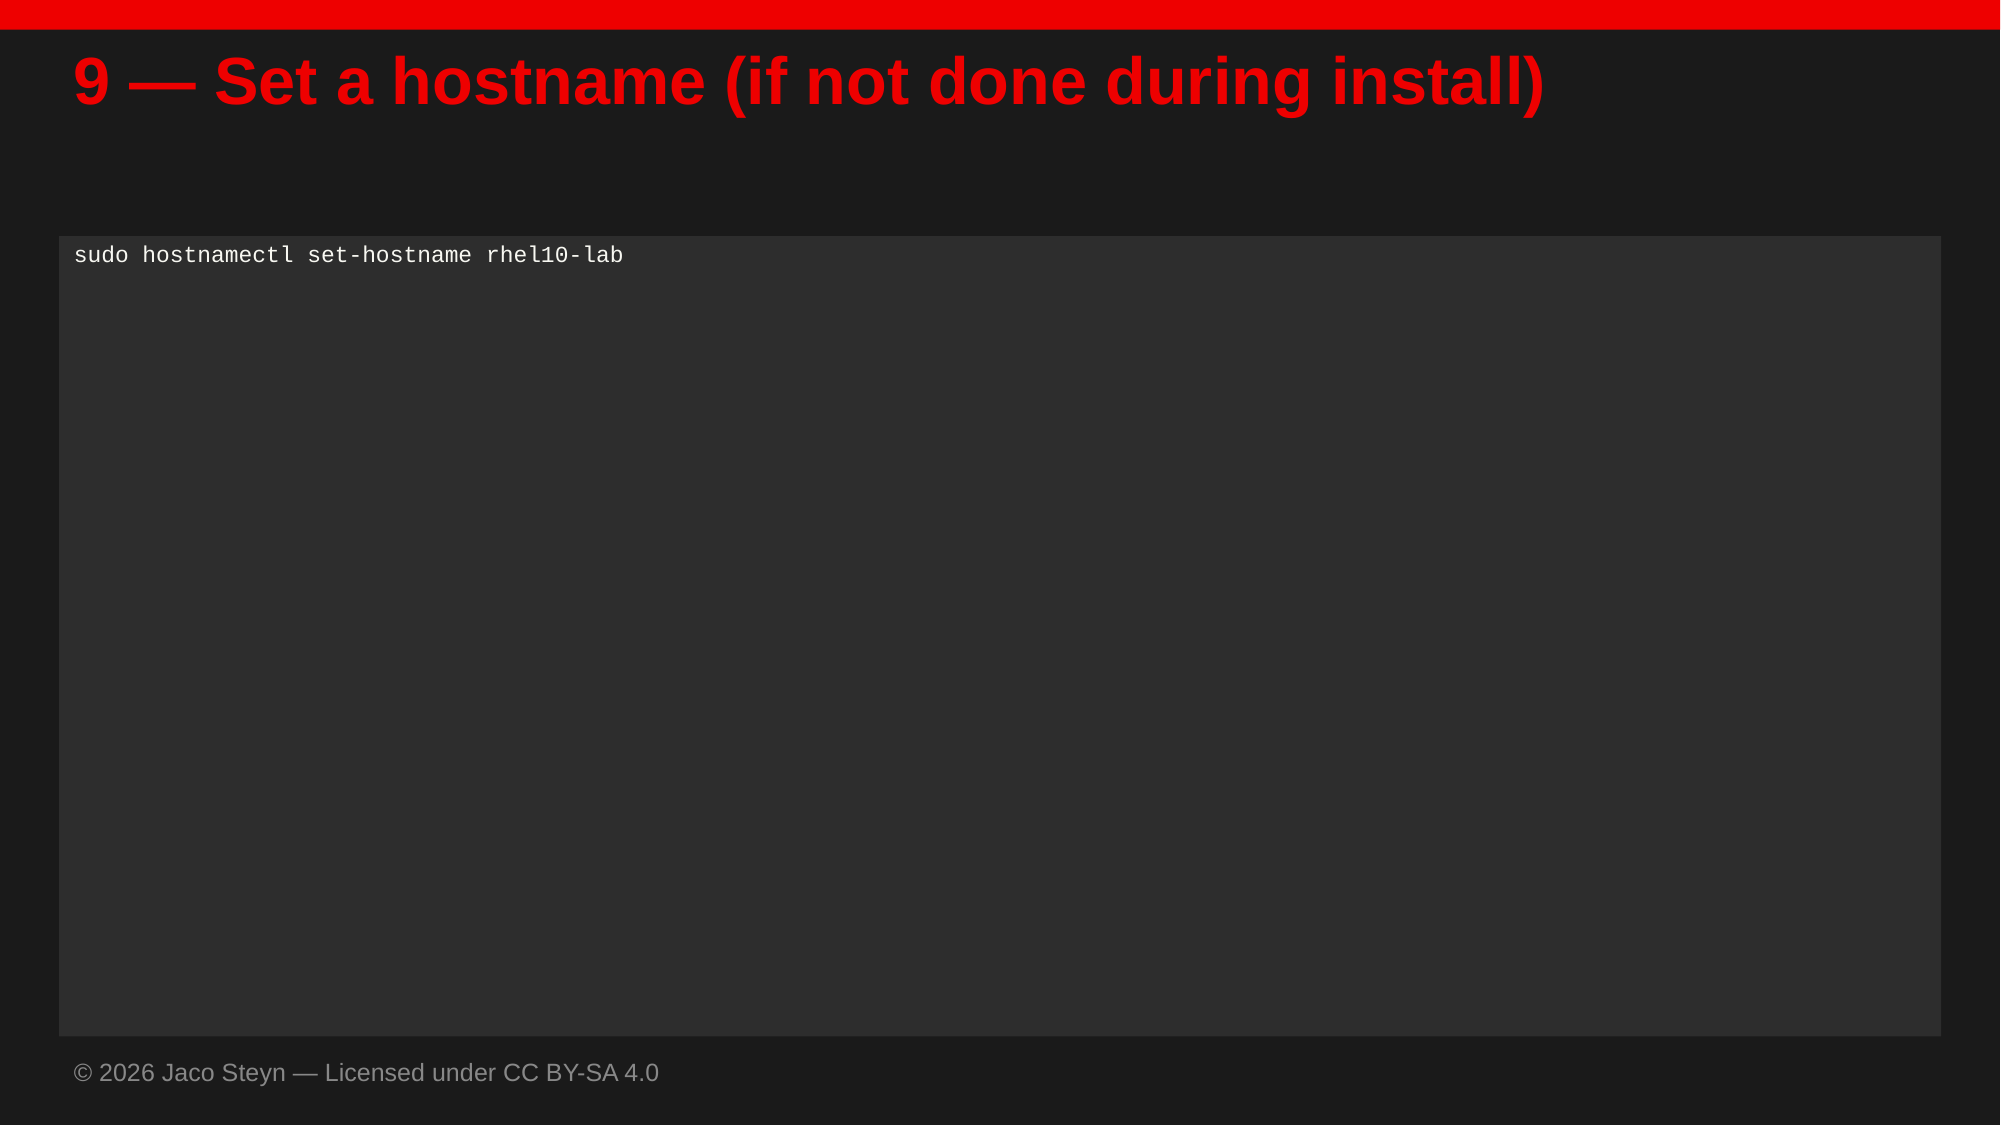

9 — Set a hostname (if not done during install)
sudo hostnamectl set-hostname rhel10-lab
© 2026 Jaco Steyn — Licensed under CC BY-SA 4.0